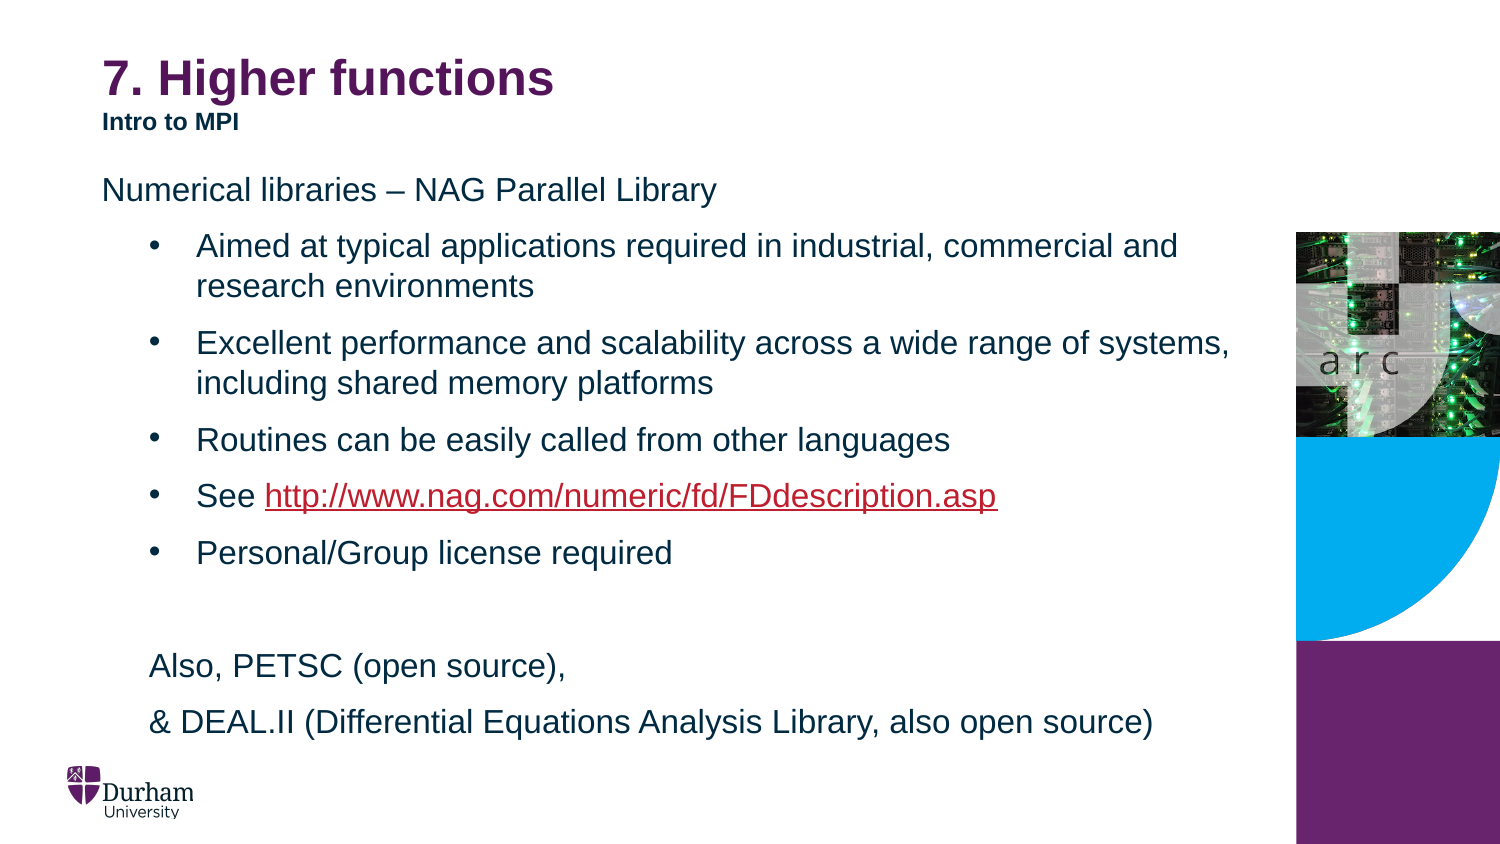

# 7. Higher functions Intro to MPI
Numerical libraries – NAG Parallel Library
Aimed at typical applications required in industrial, commercial and research environments
Excellent performance and scalability across a wide range of systems, including shared memory platforms
Routines can be easily called from other languages
See http://www.nag.com/numeric/fd/FDdescription.asp
Personal/Group license required
Also, PETSC (open source),
& DEAL.II (Differential Equations Analysis Library, also open source)